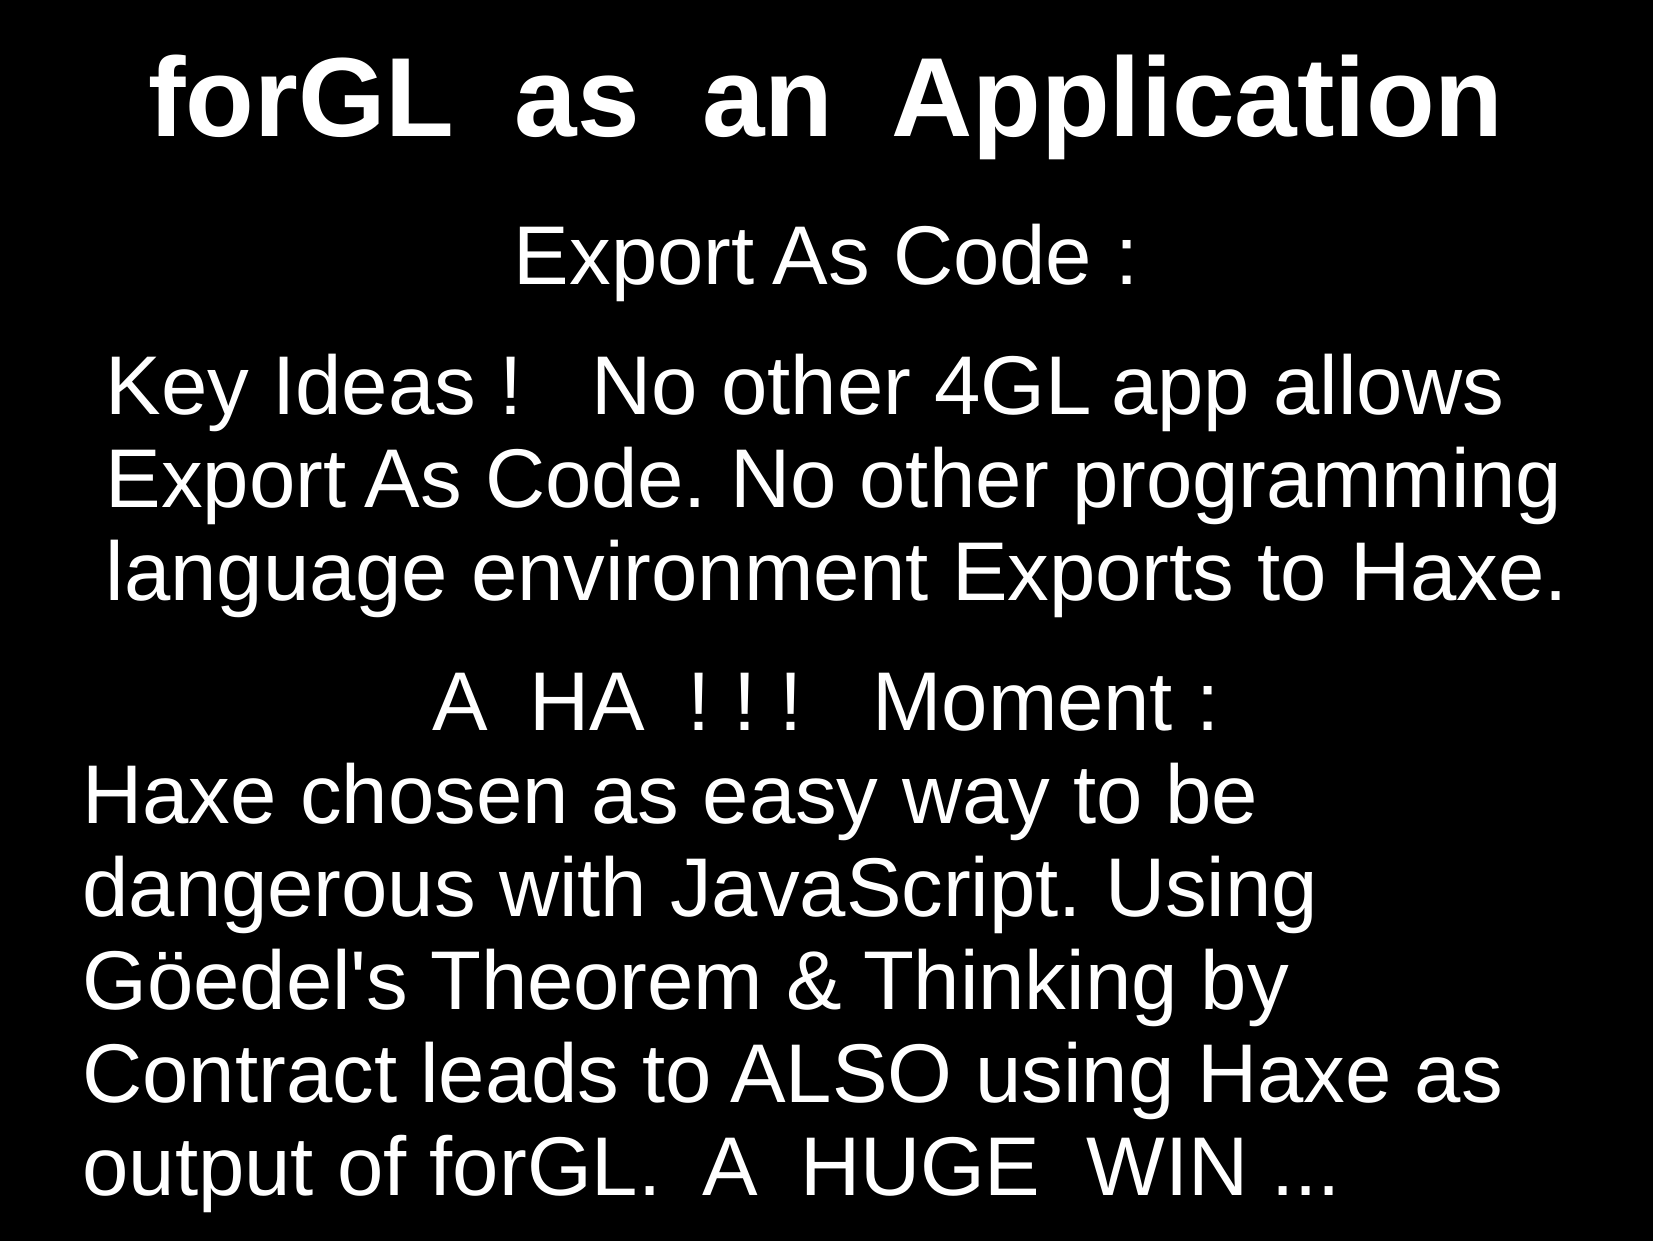

# forGL as an Application
Export As Code :
 Key Ideas ! No other 4GL app allows
 Export As Code. No other programming language environment Exports to Haxe.
A HA ! ! ! Moment :
Haxe chosen as easy way to be dangerous with JavaScript. Using Göedel's Theorem & Thinking by Contract leads to ALSO using Haxe as output of forGL. A HUGE WIN ...